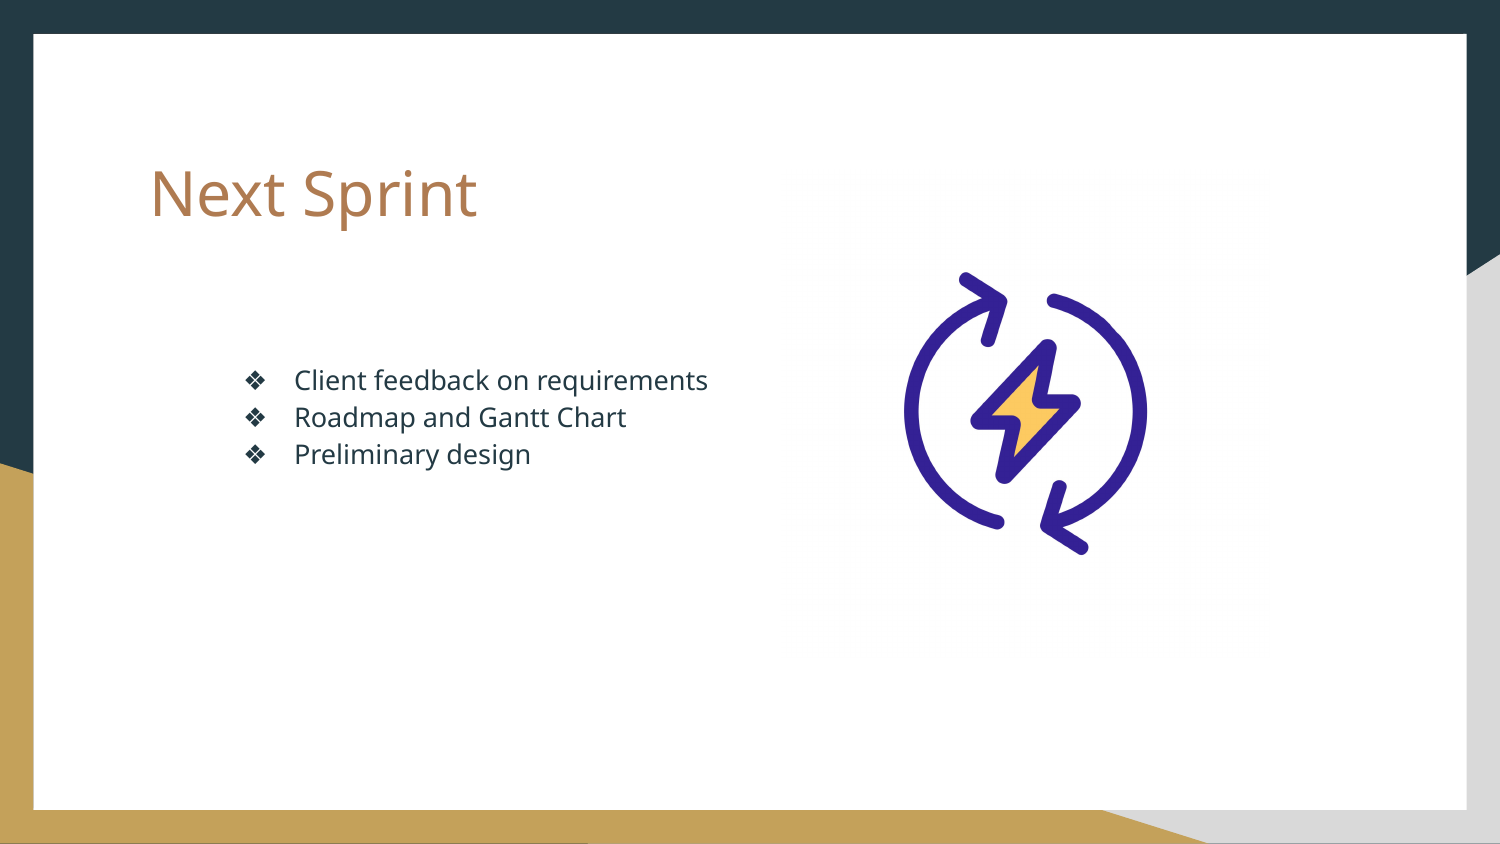

# Next Sprint
Client feedback on requirements
Roadmap and Gantt Chart
Preliminary design